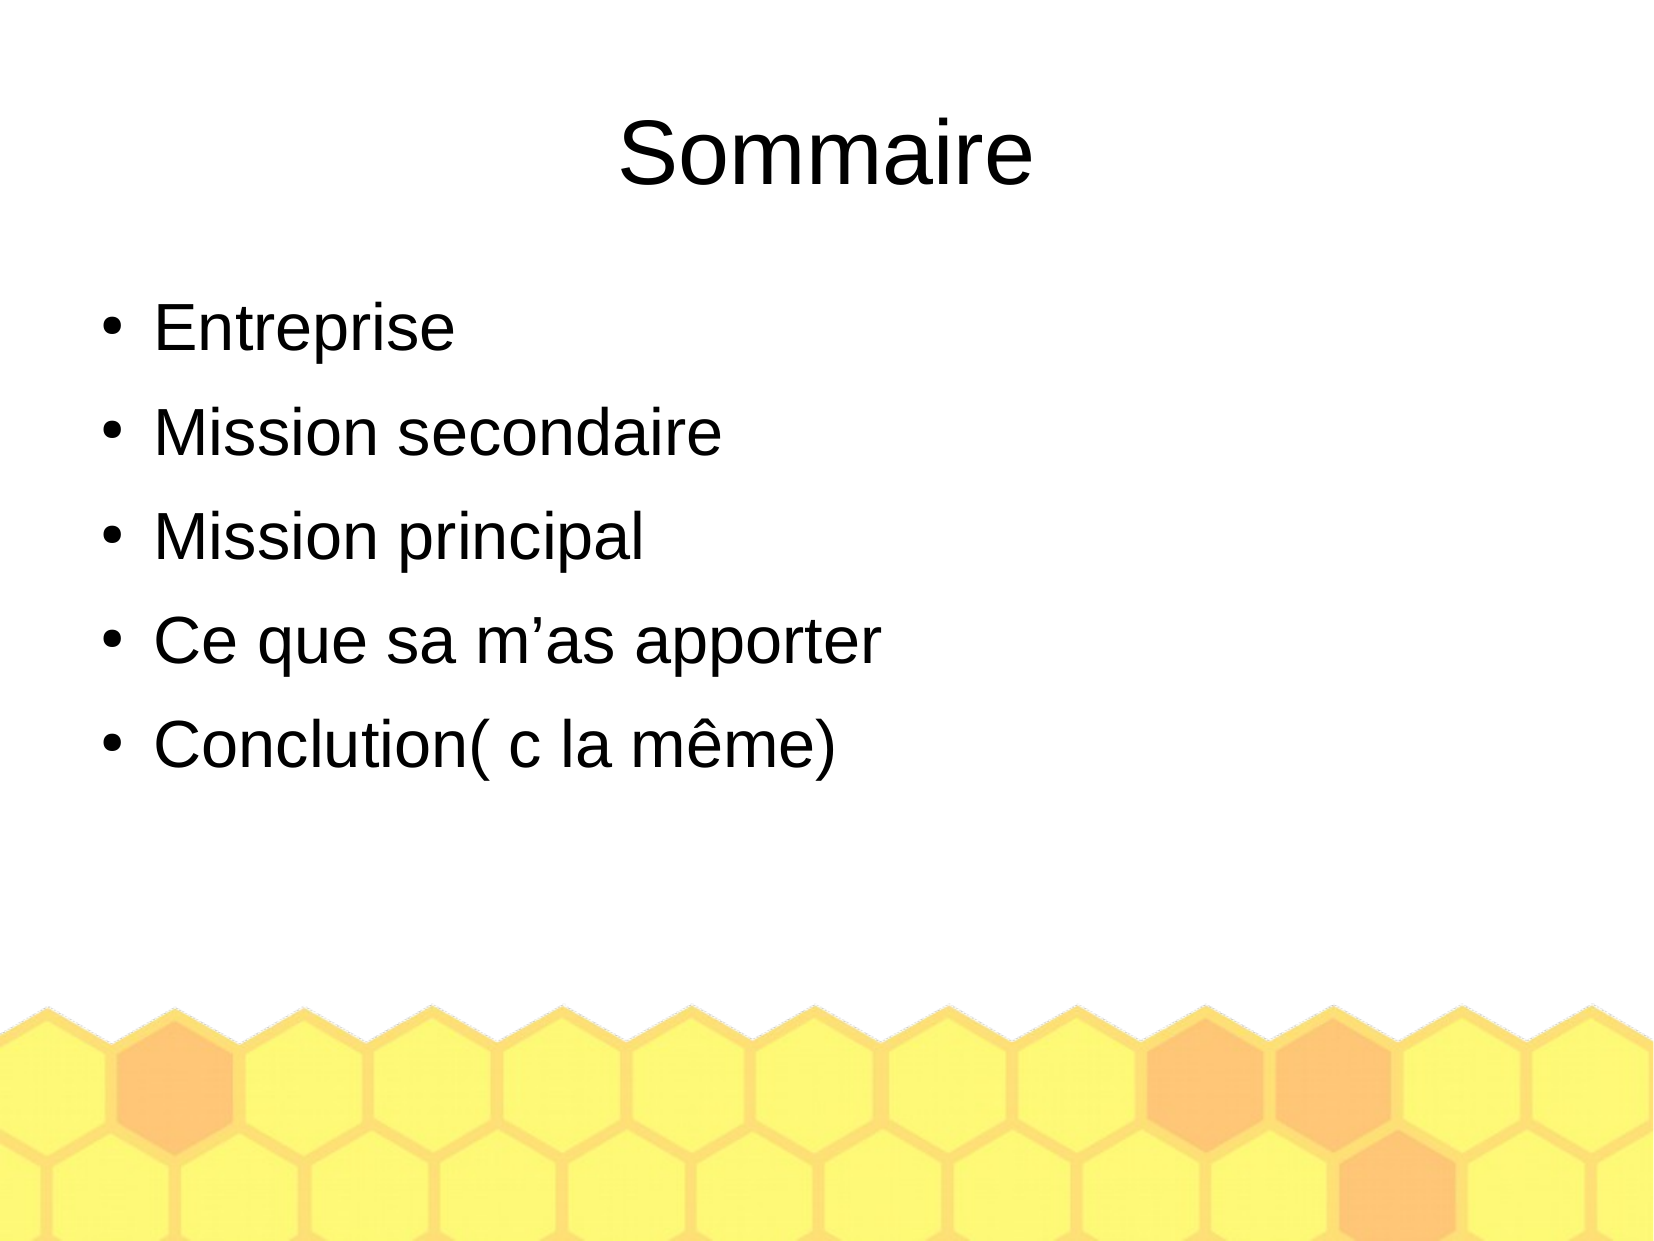

# Sommaire
Entreprise
Mission secondaire
Mission principal
Ce que sa m’as apporter
Conclution( c la même)